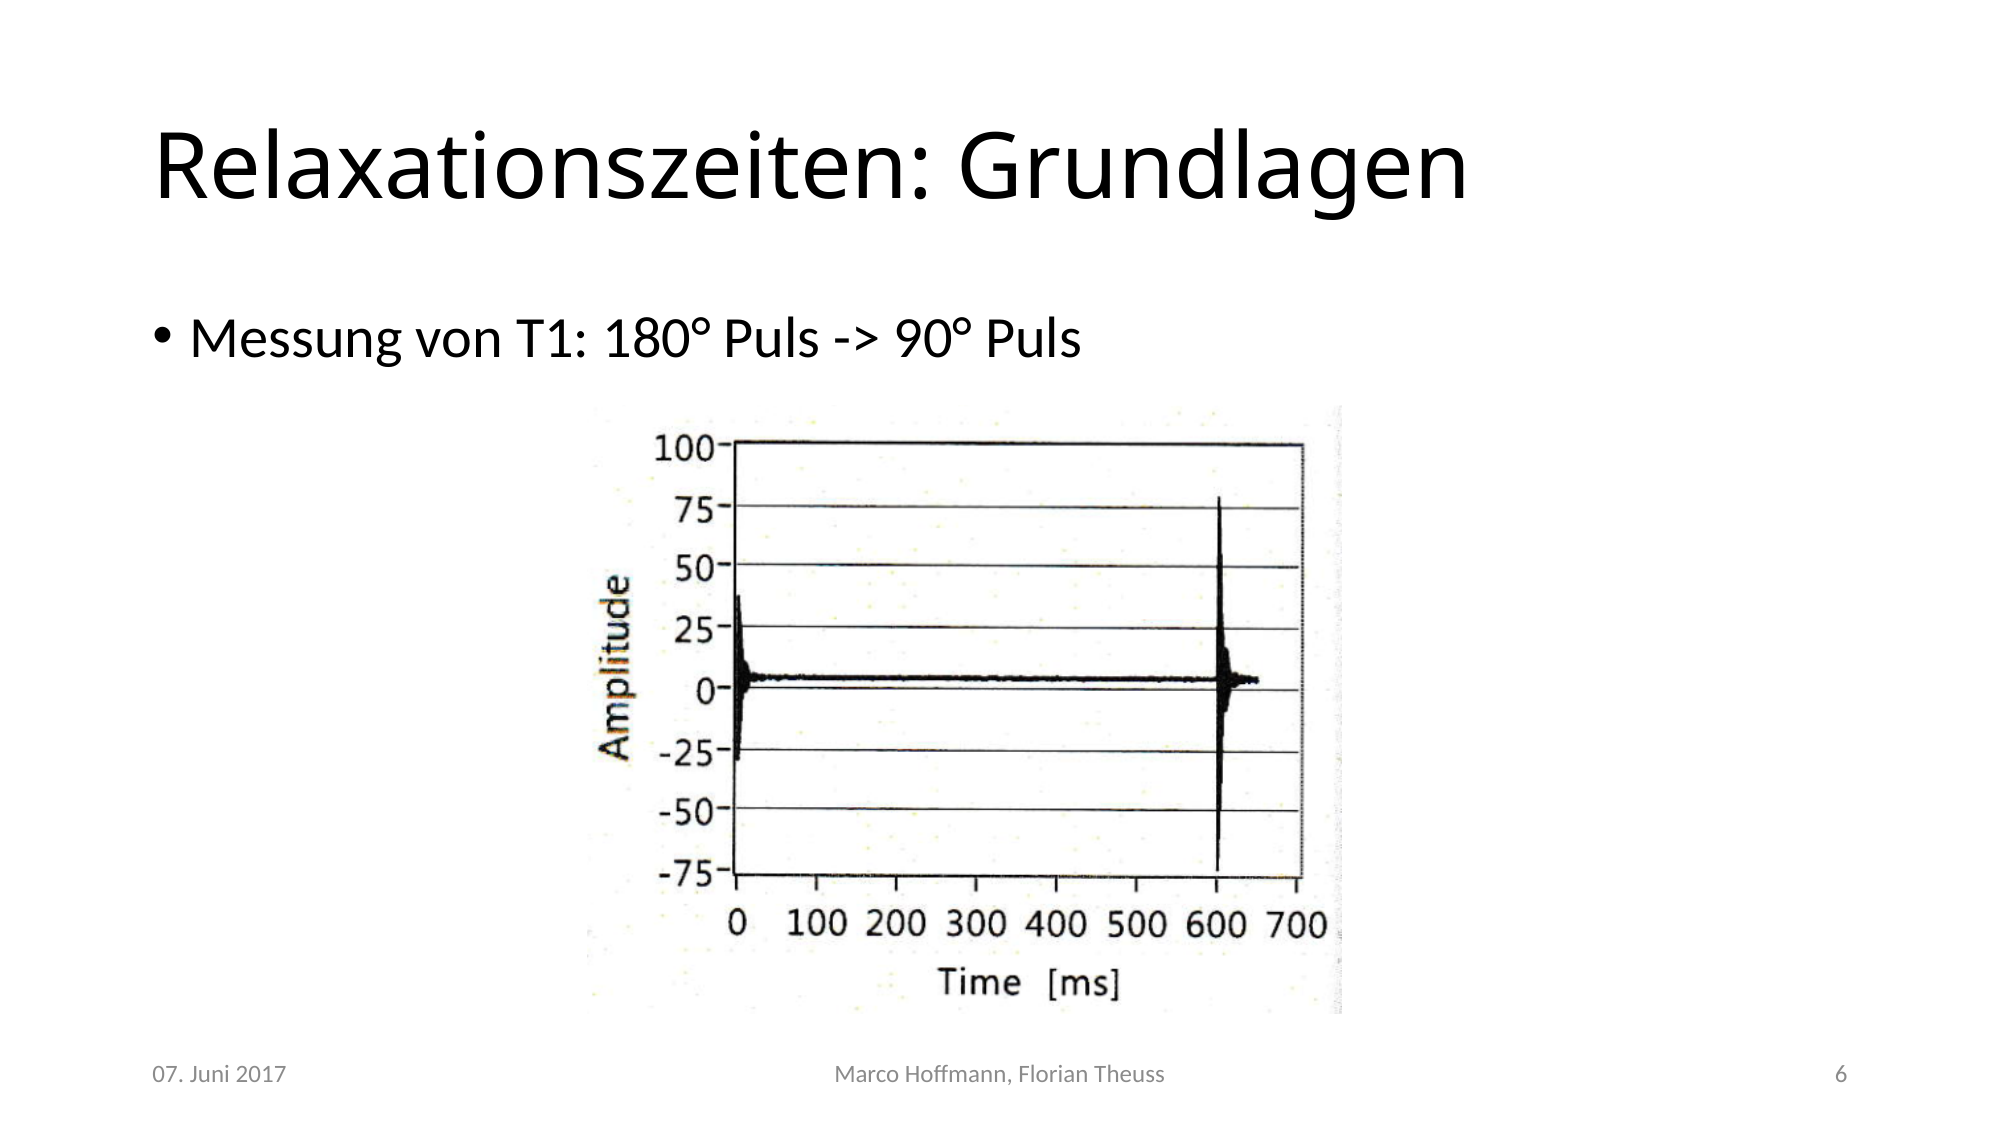

Relaxationszeiten: Grundlagen
# Messung von T1: 180° Puls -> 90° Puls
07. Juni 2017
Marco Hoffmann, Florian Theuss